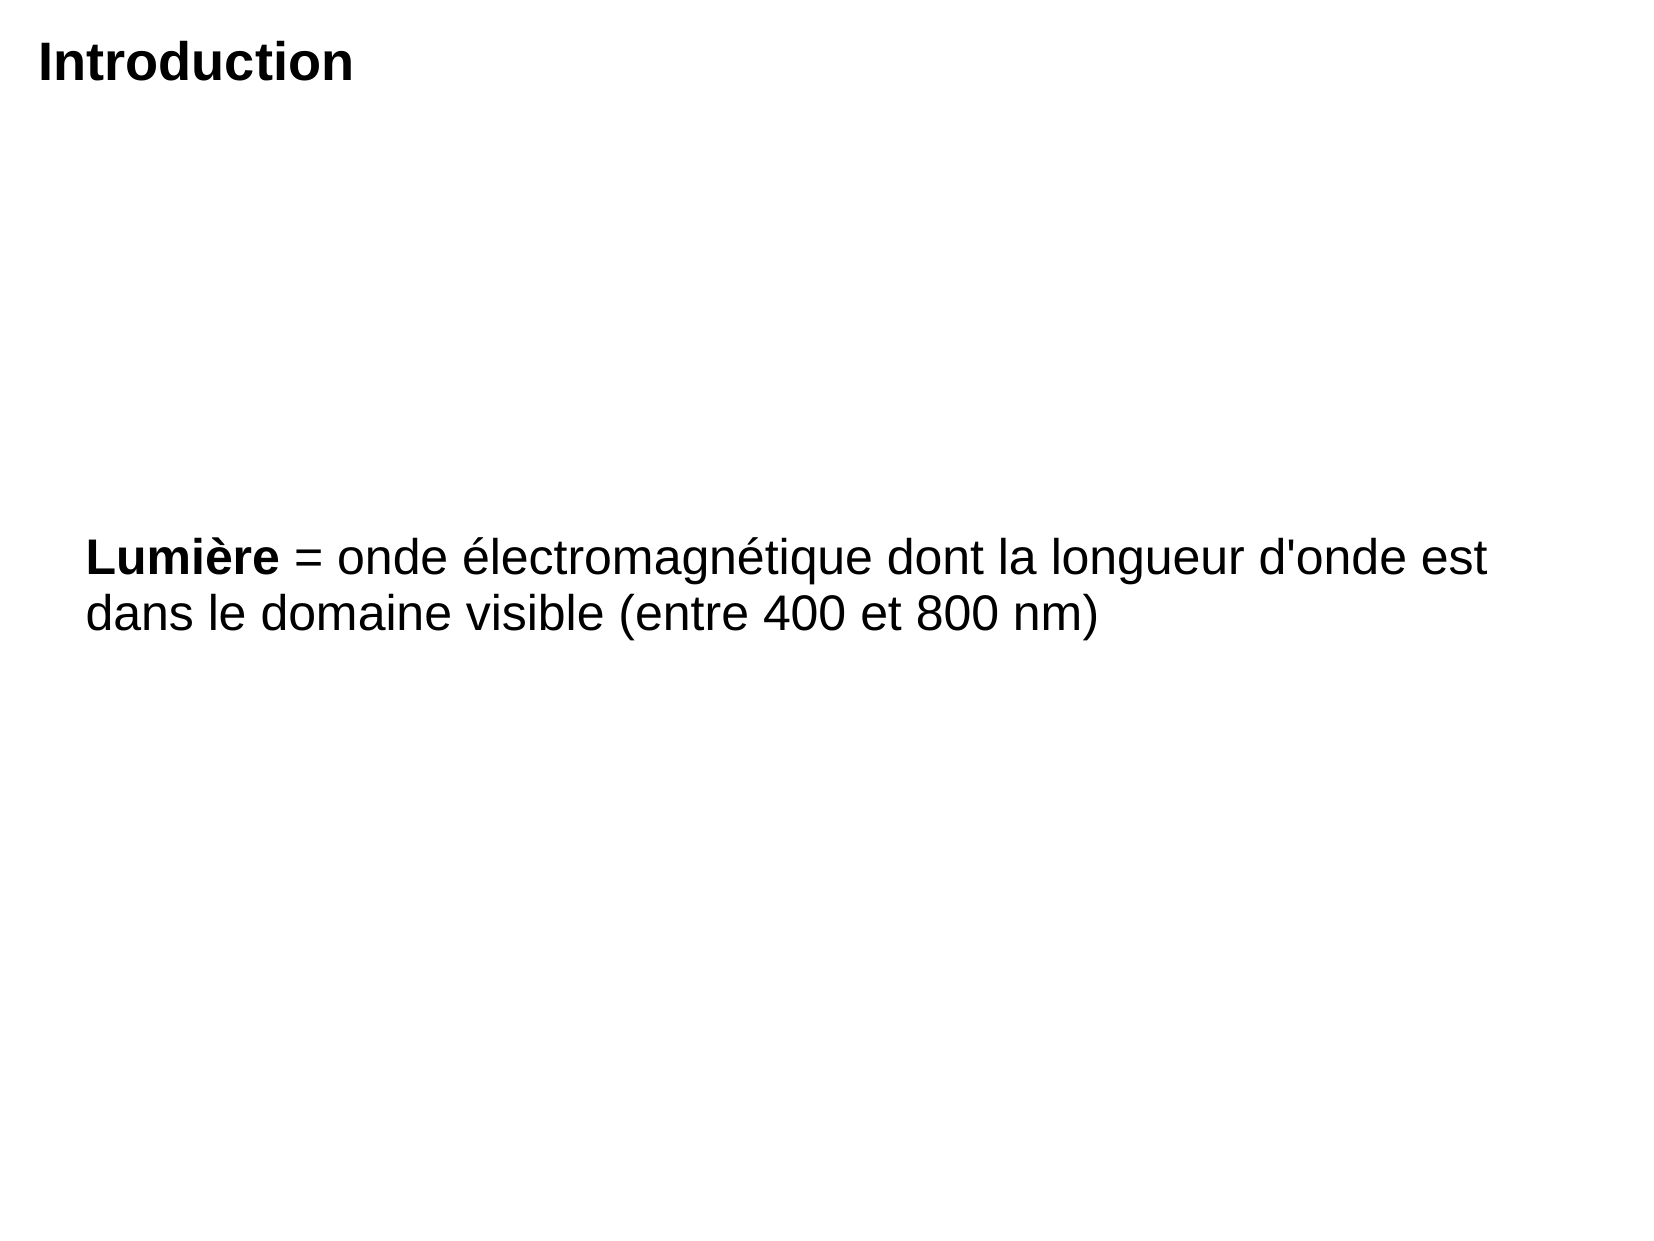

Introduction
Lumière = onde électromagnétique dont la longueur d'onde est dans le domaine visible (entre 400 et 800 nm)